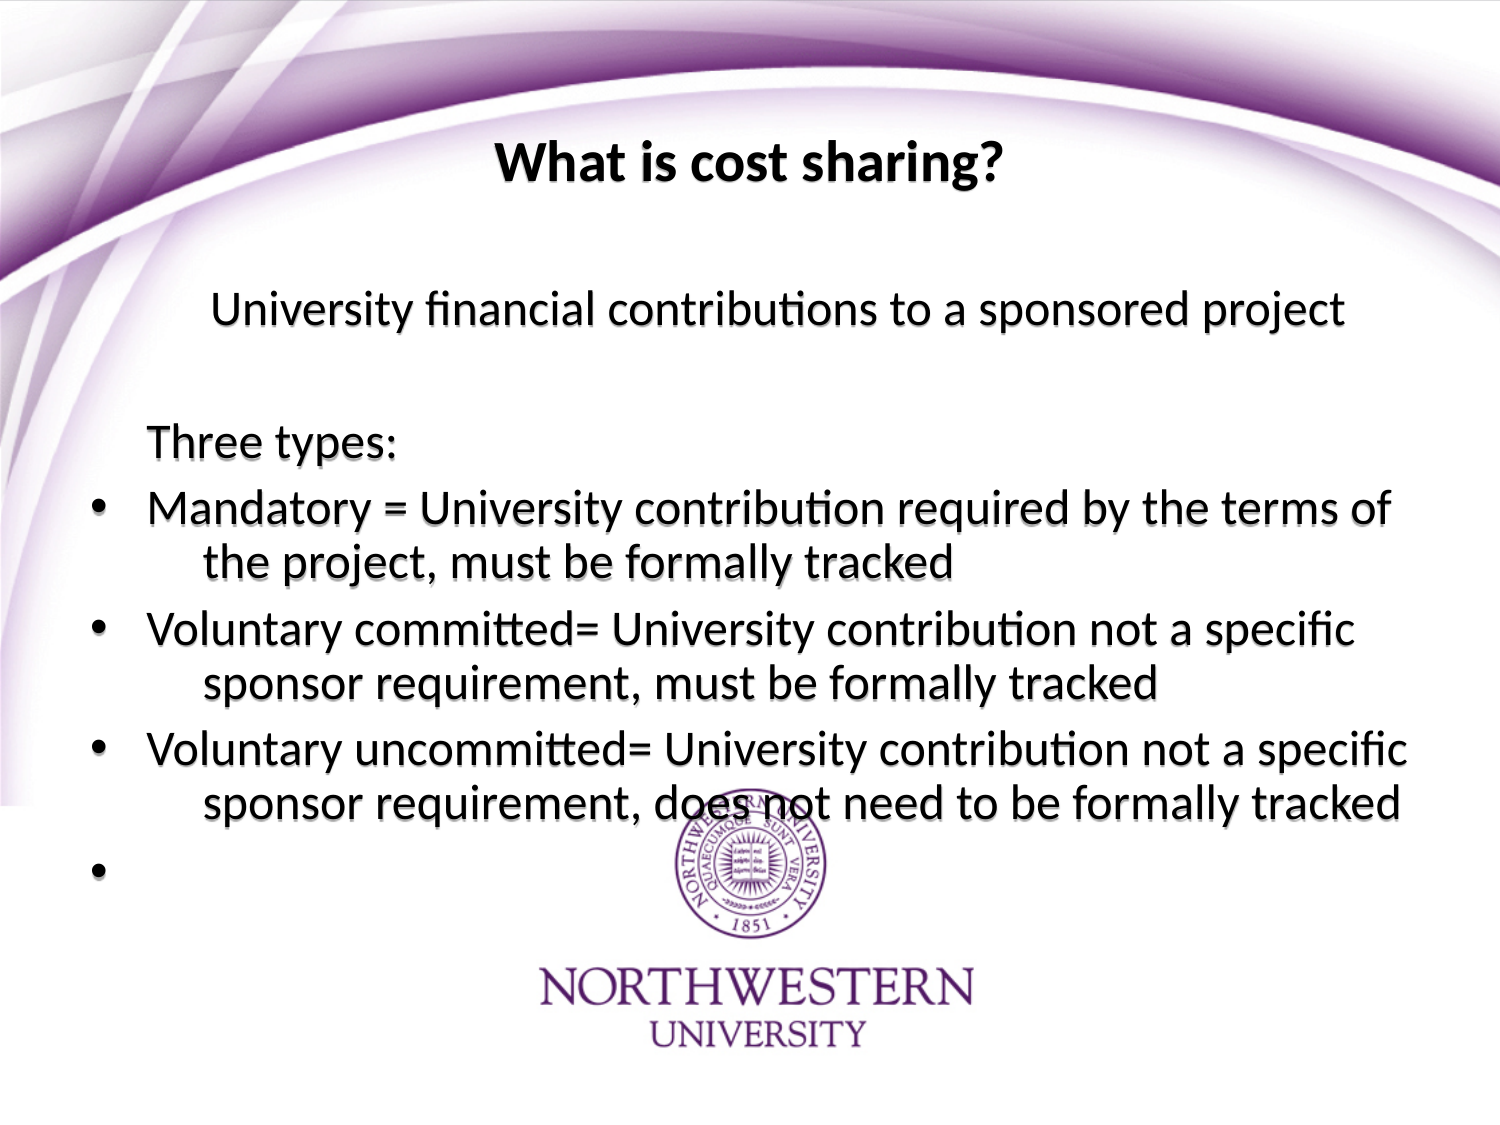

# What is cost sharing?
University financial contributions to a sponsored project
Three types:
Mandatory = University contribution required by the terms of the project, must be formally tracked
Voluntary committed= University contribution not a specific sponsor requirement, must be formally tracked
Voluntary uncommitted= University contribution not a specific sponsor requirement, does not need to be formally tracked